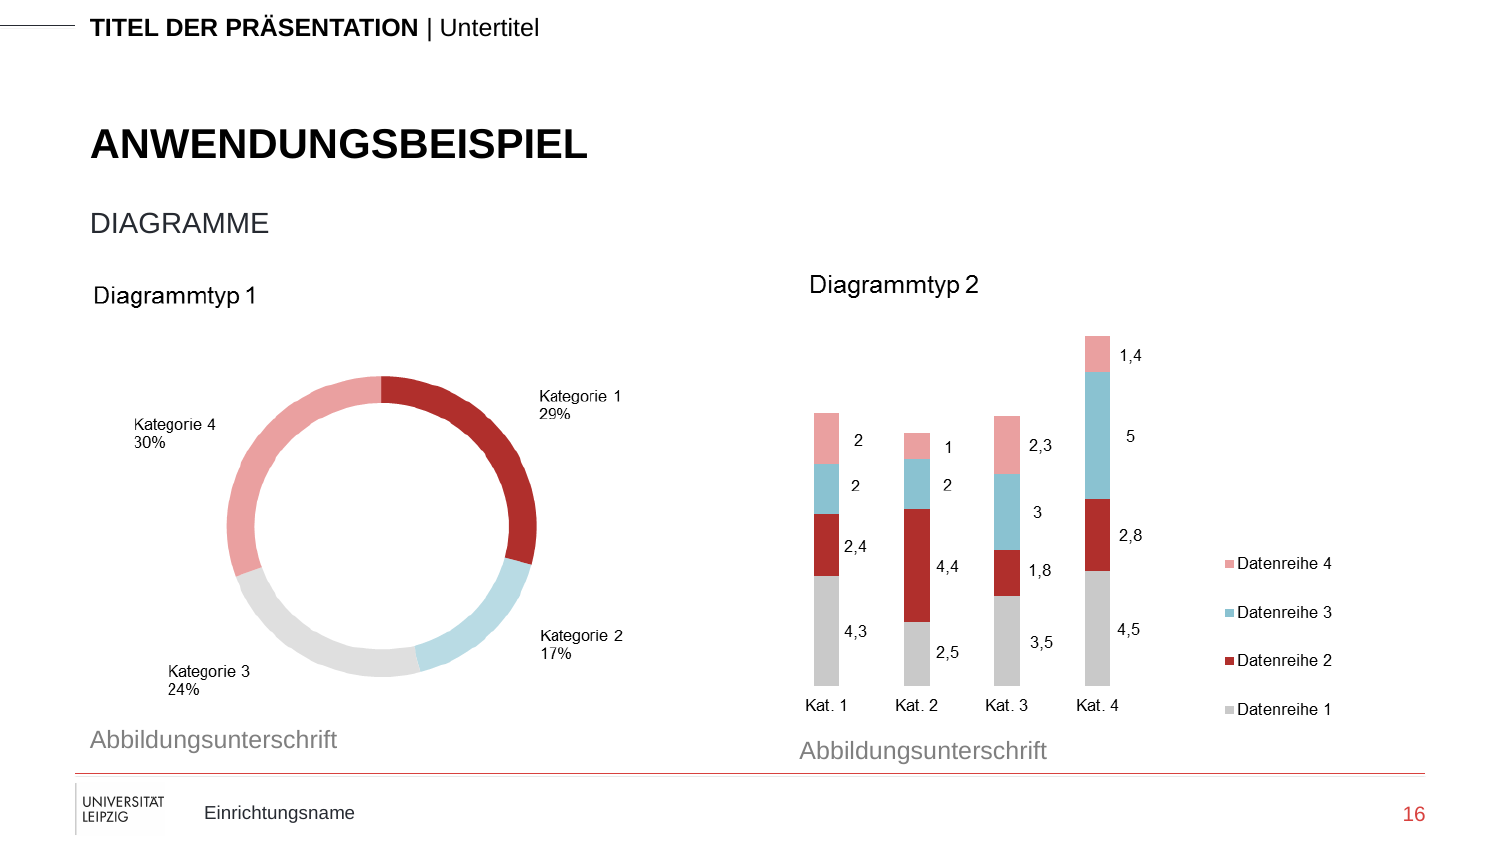

# Anwendungsbeispiel
DIAGRAMME
Gesamt
14,8
Abbildungsunterschrift
Abbildungsunterschrift